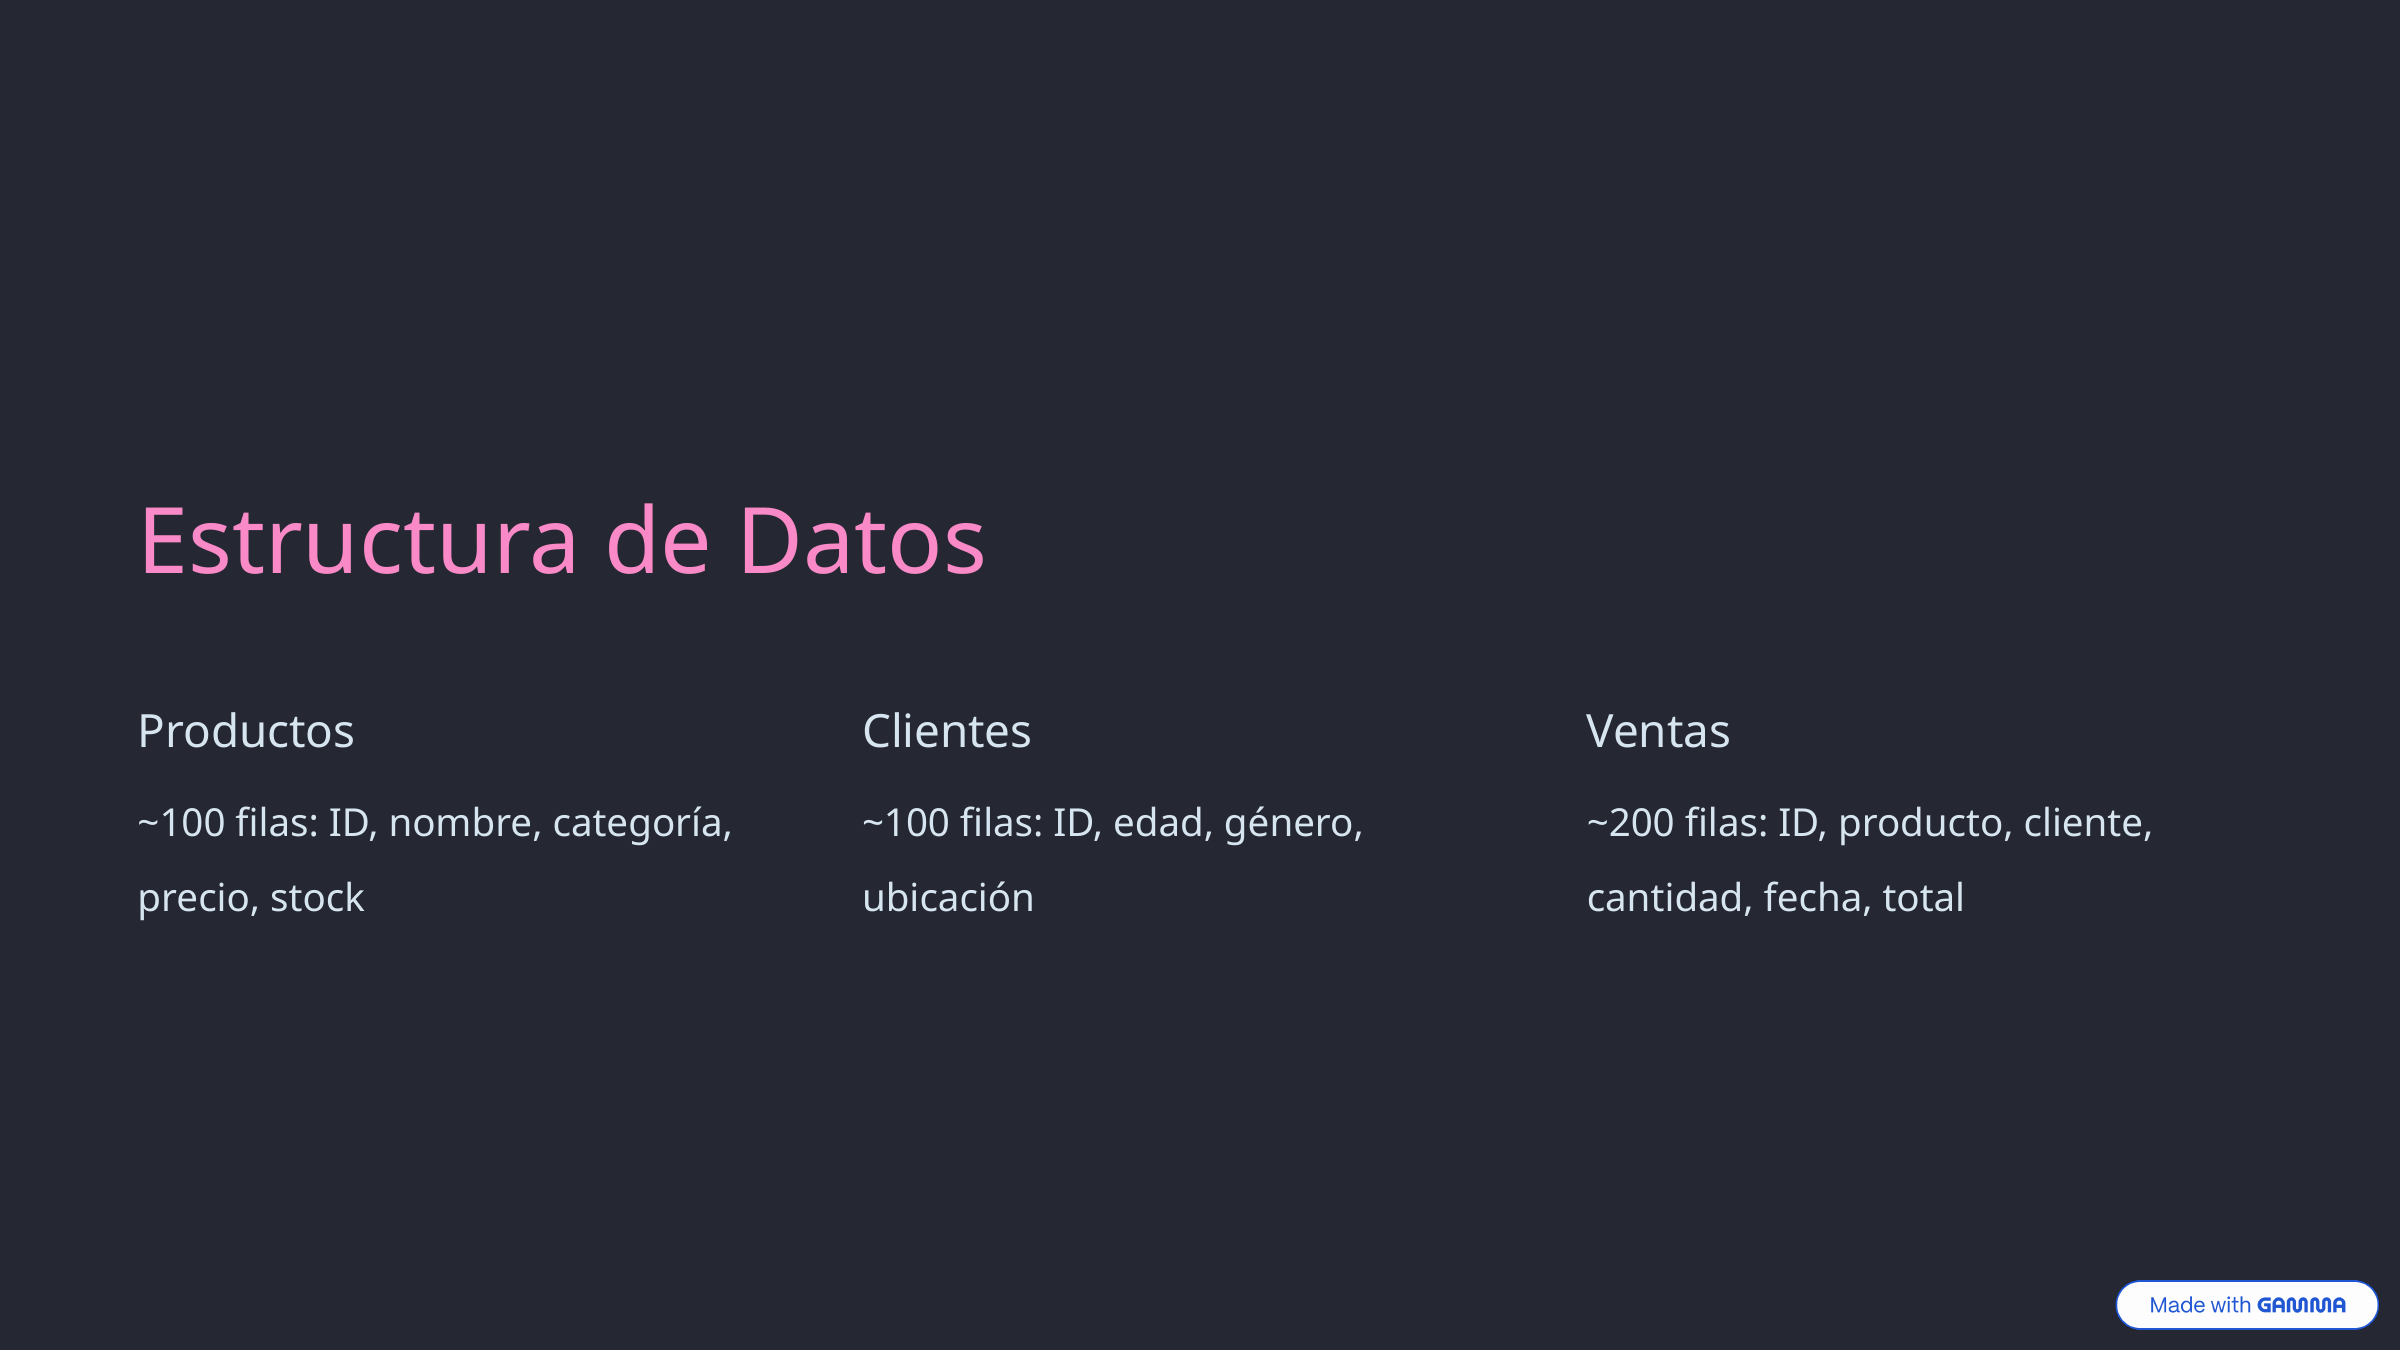

Estructura de Datos
Productos
Clientes
Ventas
~100 filas: ID, nombre, categoría, precio, stock
~100 filas: ID, edad, género, ubicación
~200 filas: ID, producto, cliente, cantidad, fecha, total